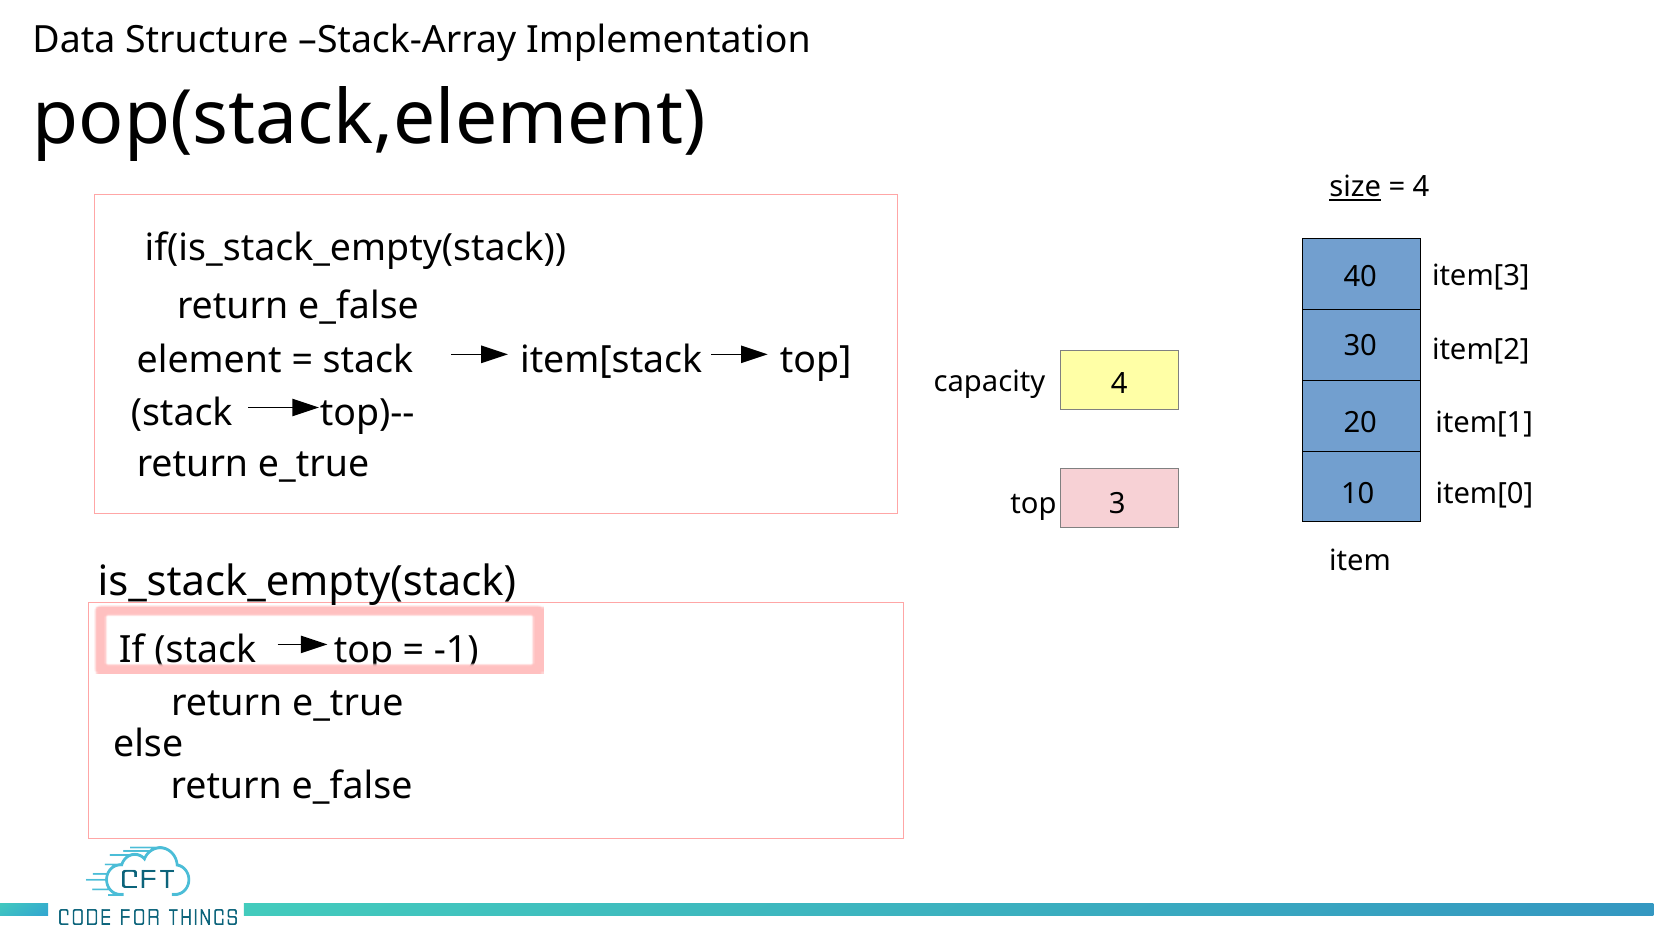

# Data Structure –Stack-Array Implementation pop(stack,element)
size = 4
if(is_stack_empty(stack))
return e_false
 element = stack item[stack top]
 (stack top)--
 return e_true
item[3]
40
30
item[2]
capacity
4
20
item[1]
10
item[0]
top
 3
item
is_stack_empty(stack)
 If (stack top = -1)
return e_true
 else
return e_false